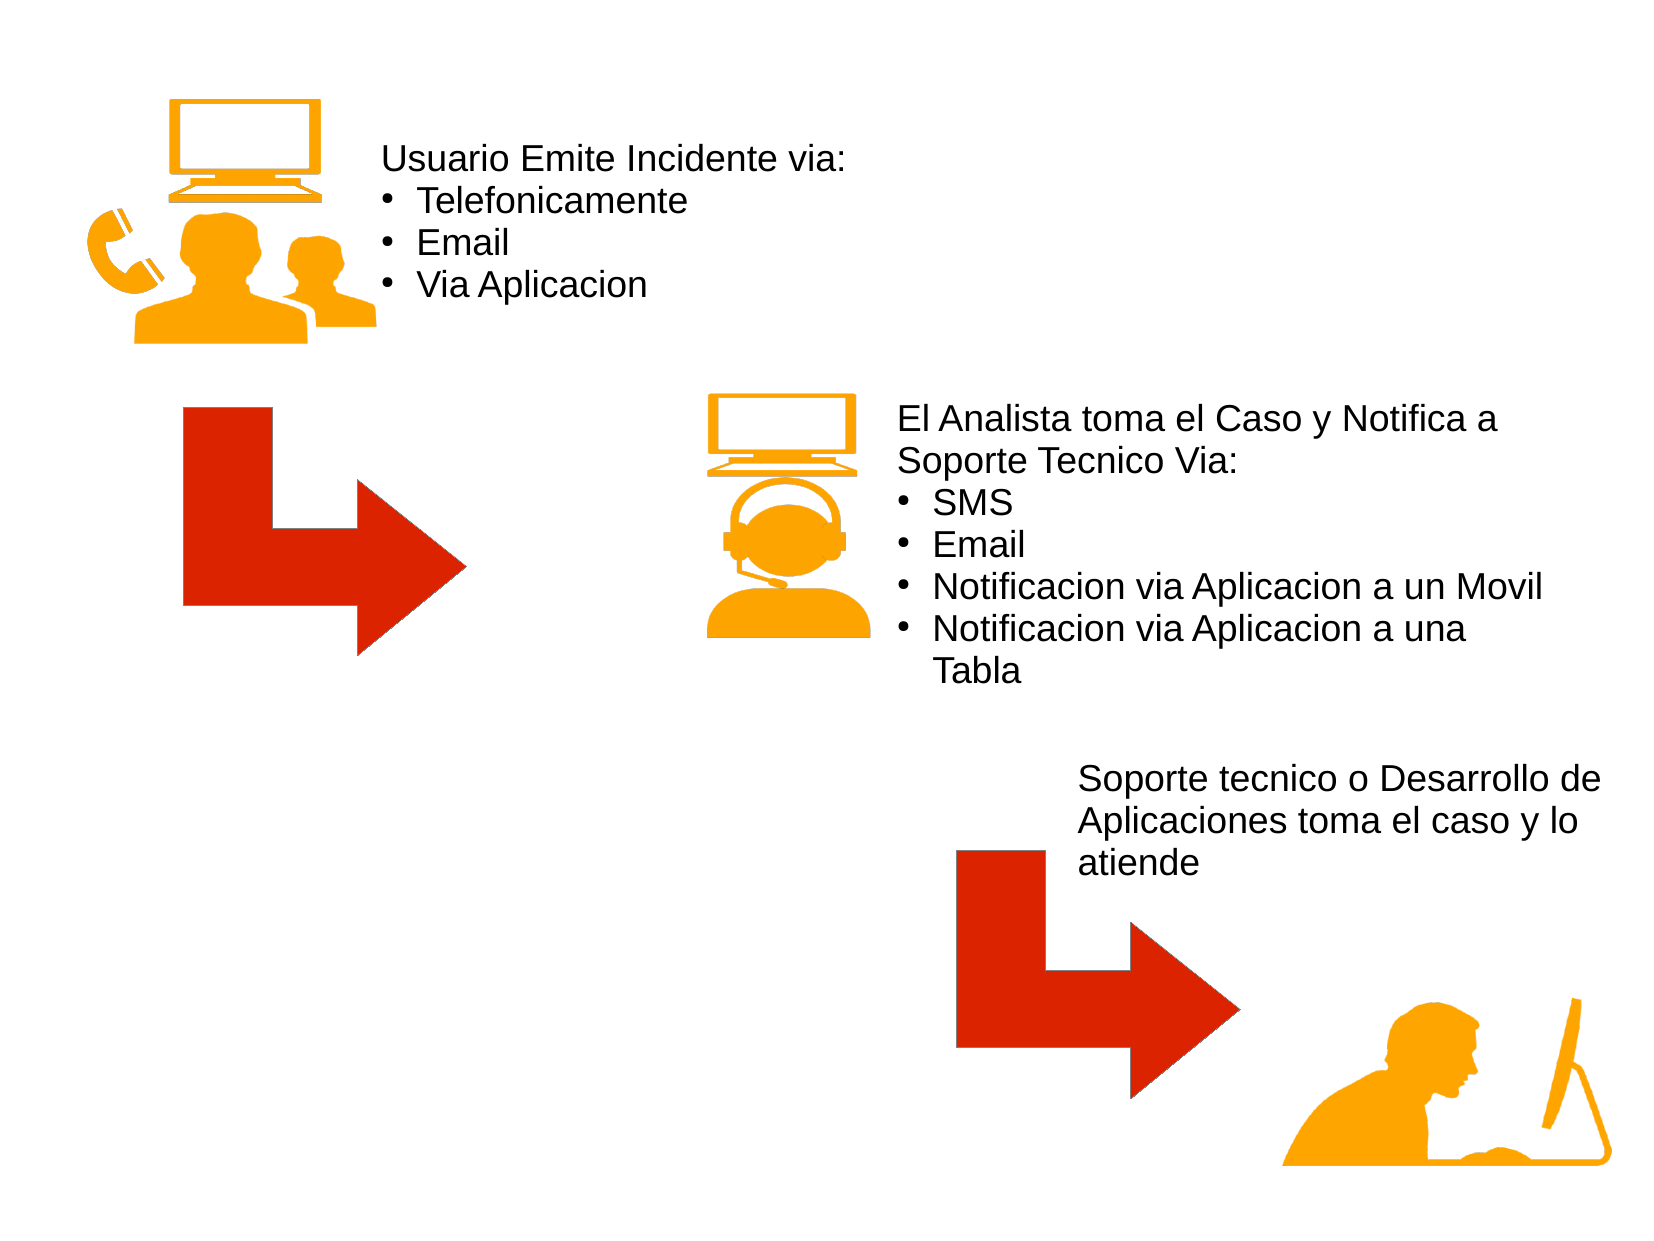

Usuario Emite Incidente via:
Telefonicamente
Email
Via Aplicacion
El Analista toma el Caso y Notifica a Soporte Tecnico Via:
SMS
Email
Notificacion via Aplicacion a un Movil
Notificacion via Aplicacion a una Tabla
Soporte tecnico o Desarrollo de Aplicaciones toma el caso y lo atiende